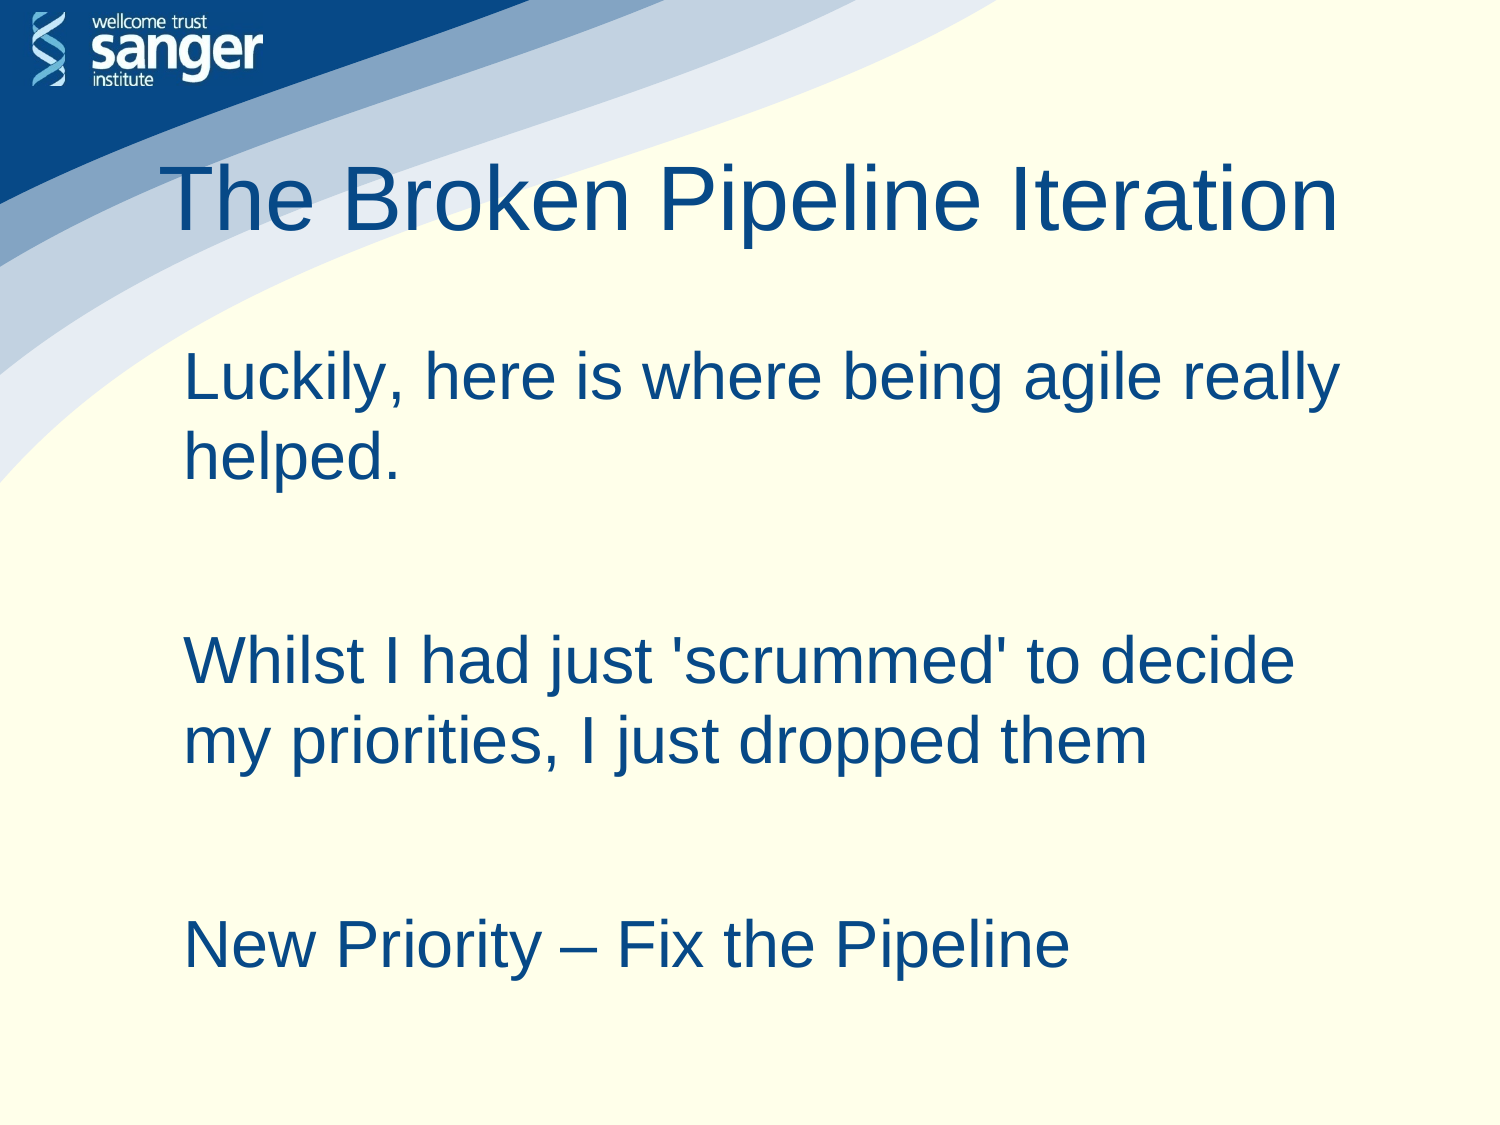

# The Broken Pipeline Iteration
Luckily, here is where being agile really helped.
Whilst I had just 'scrummed' to decide my priorities, I just dropped them
New Priority – Fix the Pipeline